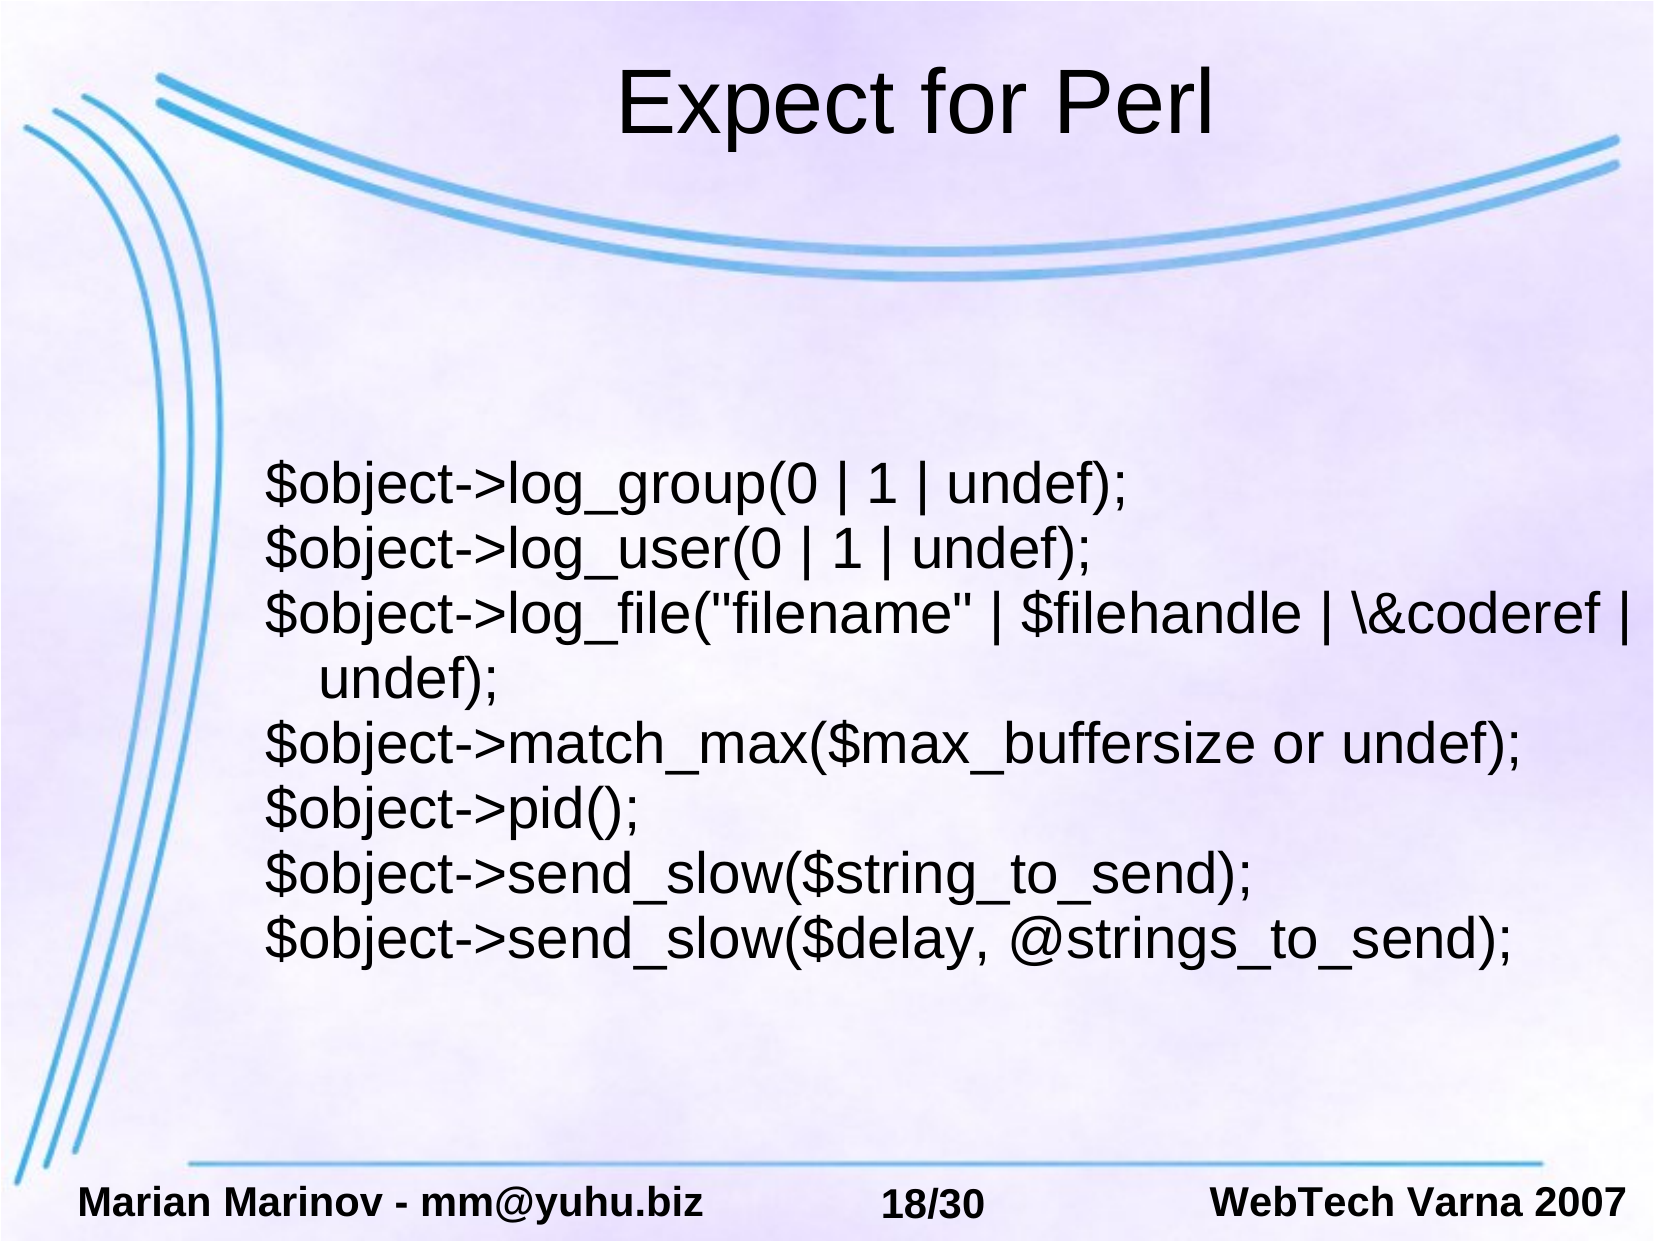

# Expect for Perl
$object->log_group(0 | 1 | undef);
$object->log_user(0 | 1 | undef);
$object->log_file("filename" | $filehandle | \&coderef | undef);
$object->match_max($max_buffersize or undef);
$object->pid();
$object->send_slow($string_to_send);
$object->send_slow($delay, @strings_to_send);
19
Marian Marinov - mm@yuhu.biz
WebTech Varna 2007
18/30